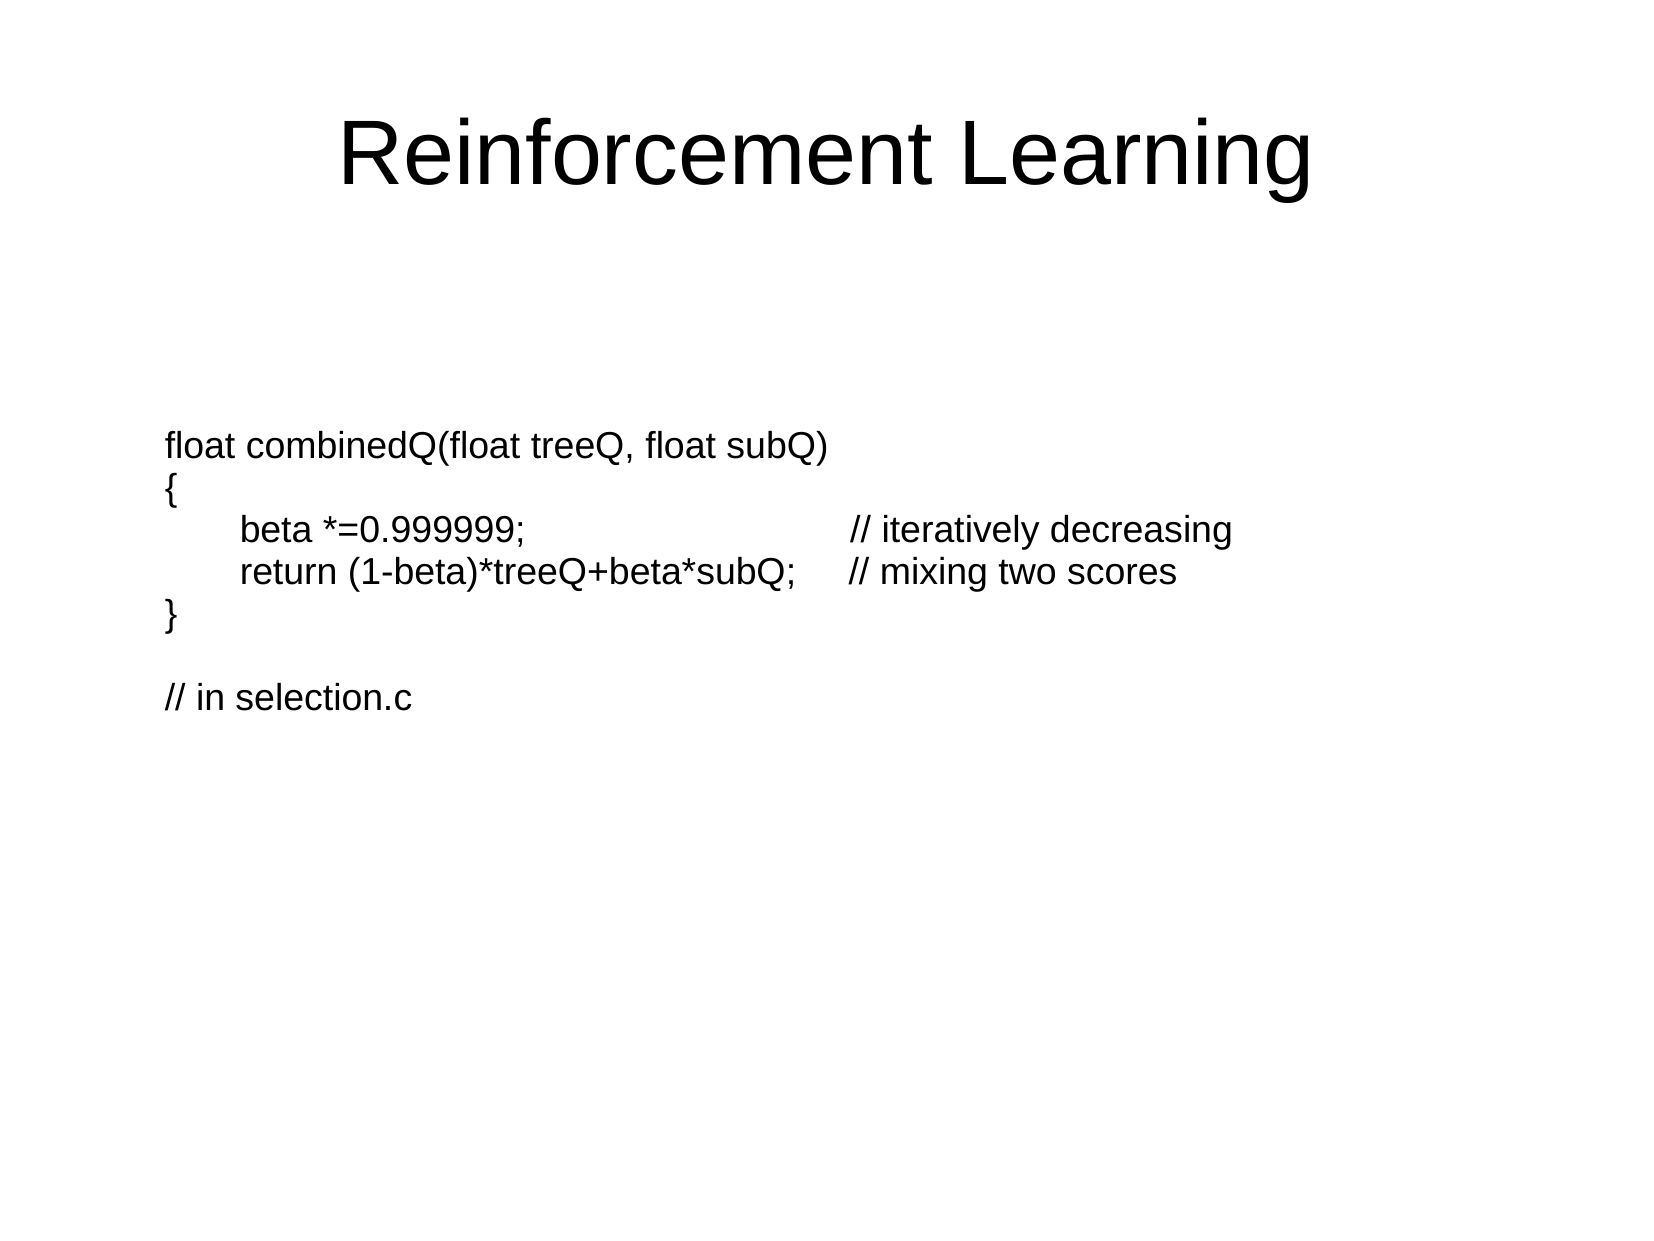

# Reinforcement Learning
float combinedQ(float treeQ, float subQ)
{
	beta *=0.999999; 				 // iteratively decreasing
	return (1-beta)*treeQ+beta*subQ; // mixing two scores
}
// in selection.c